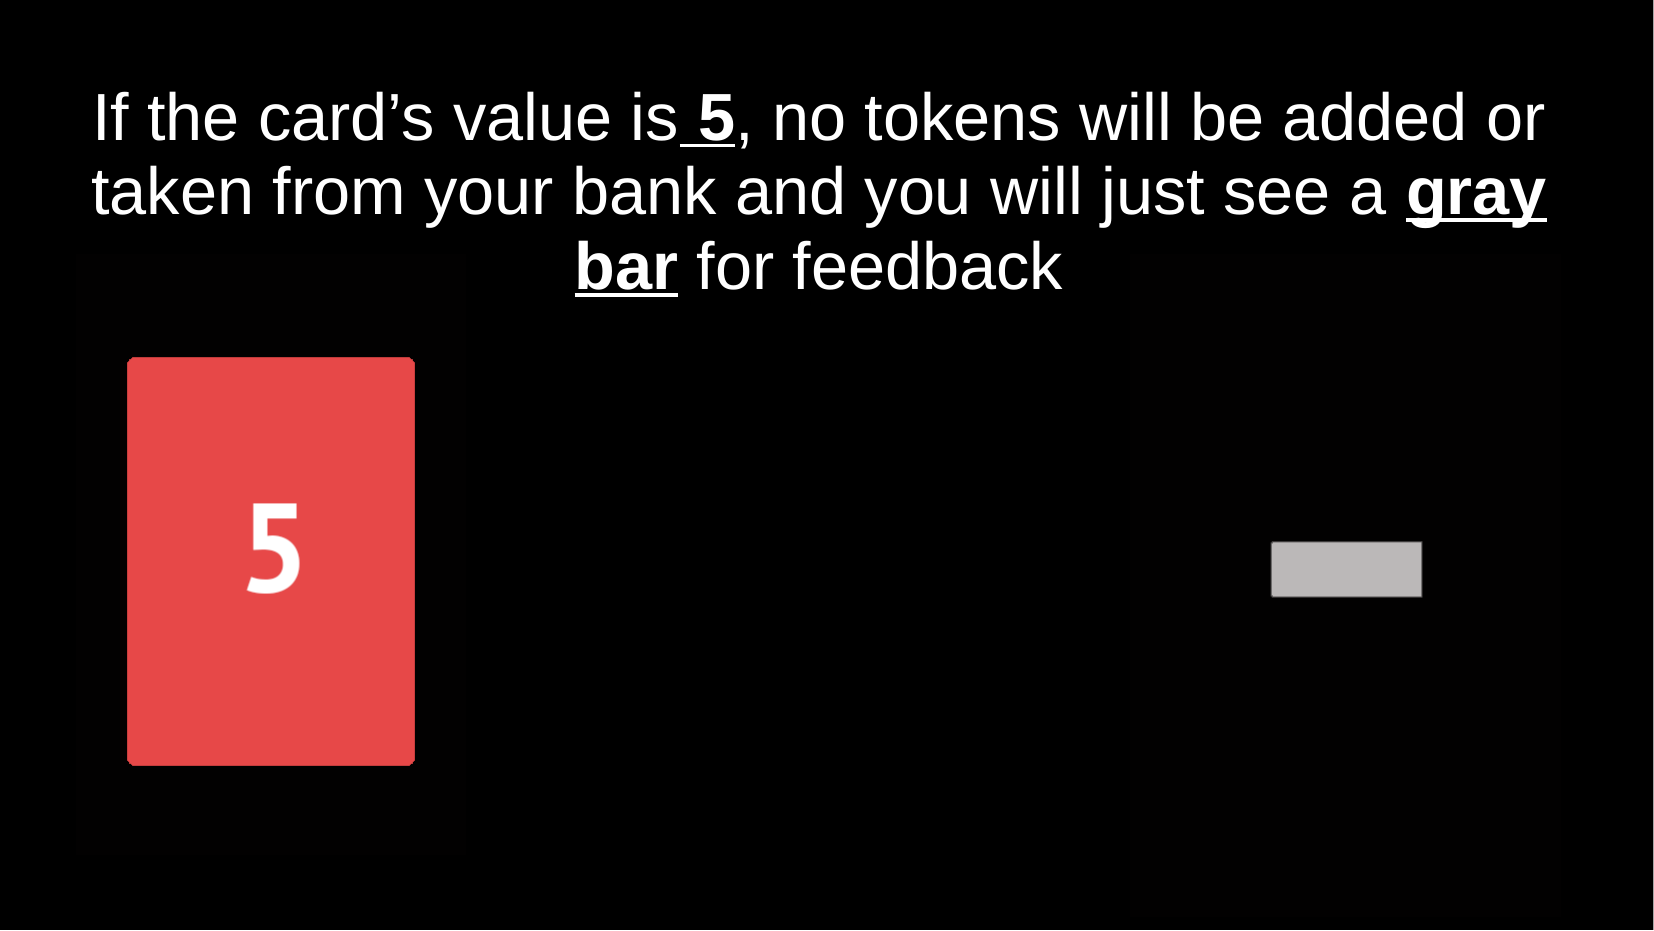

# If the card’s value is 5, no tokens will be added or taken from your bank and you will just see a gray bar for feedback